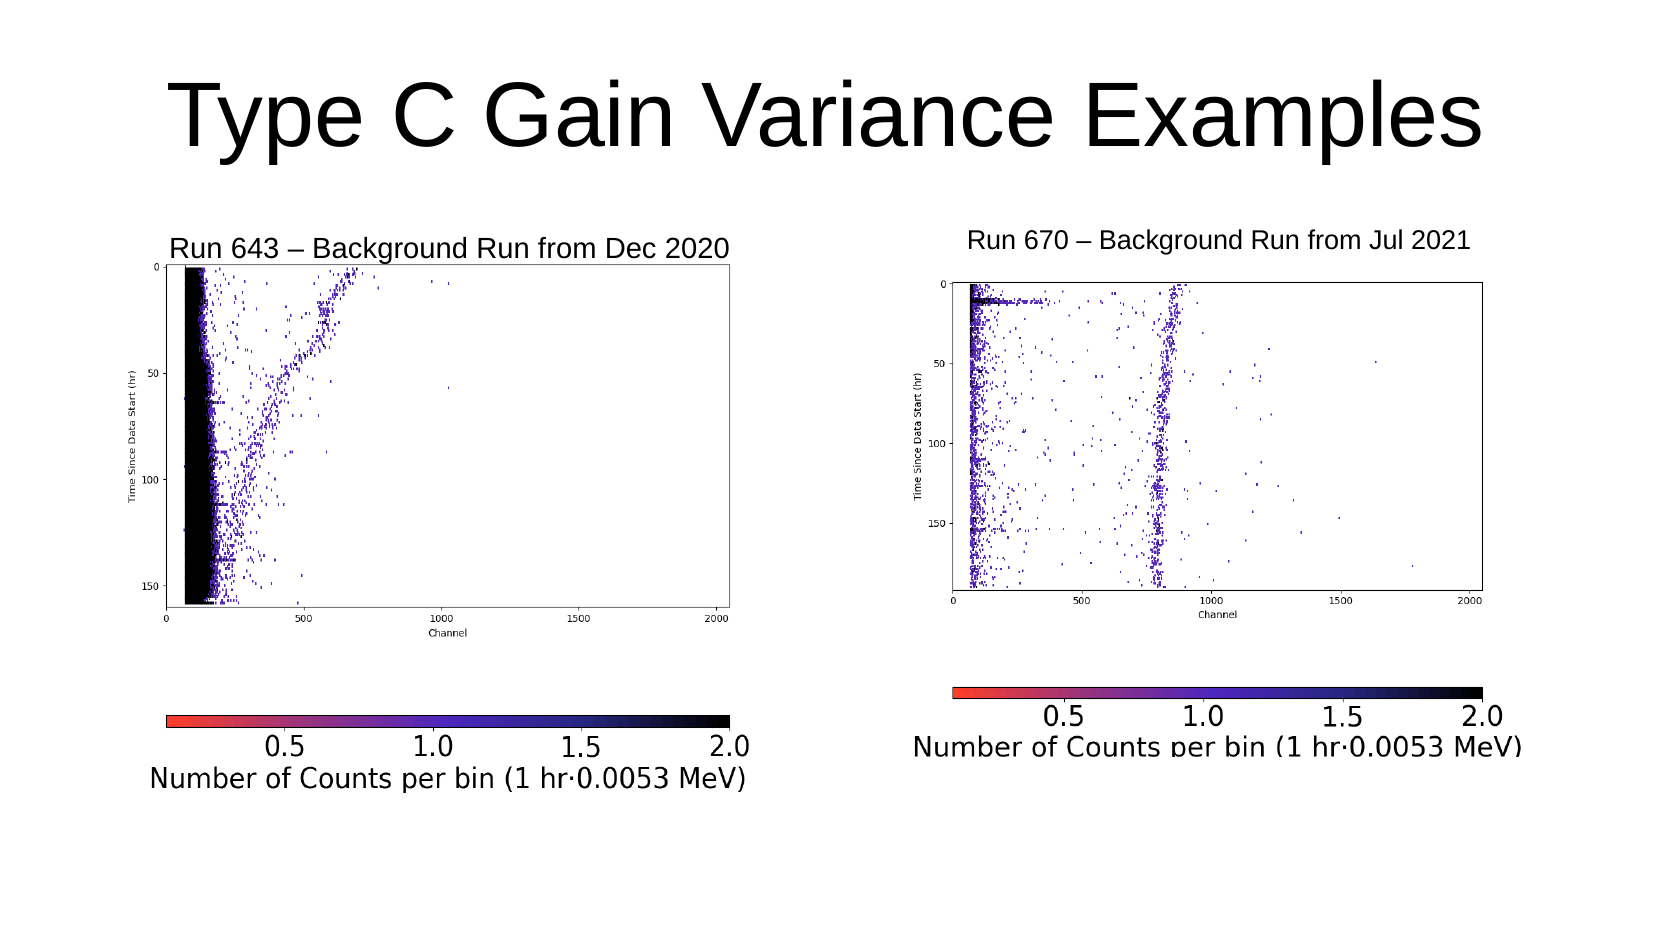

# Type C Gain Variance Examples
Run 670 – Background Run from Jul 2021
Run 643 – Background Run from Dec 2020